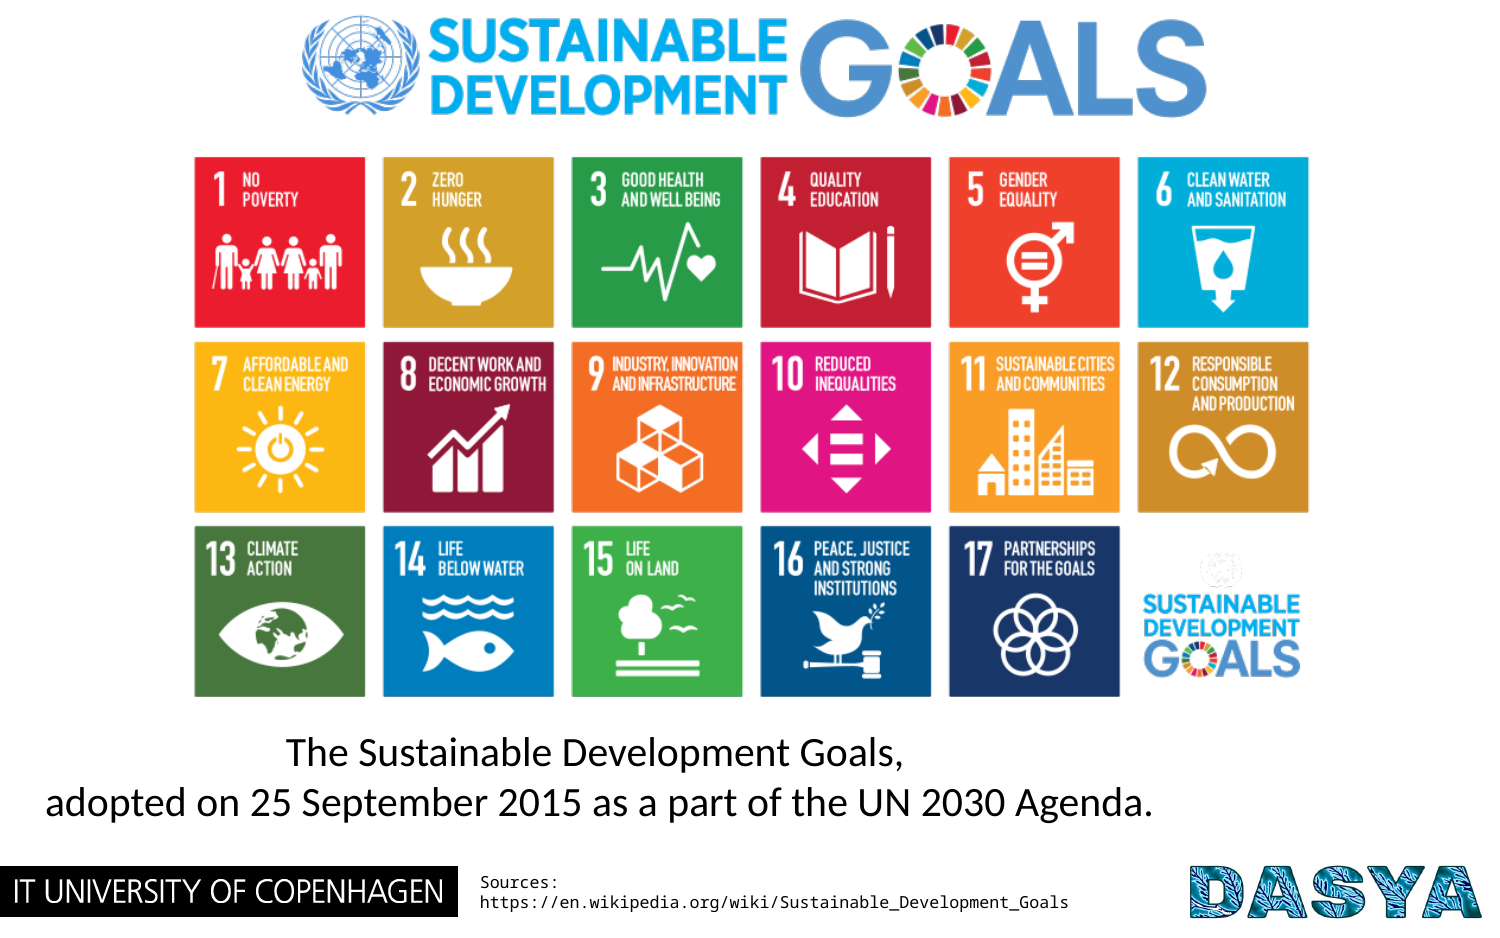

# The Sustainable Development Goals,
adopted on 25 September 2015 as a part of the UN 2030 Agenda.
Sources: https://en.wikipedia.org/wiki/Sustainable_Development_Goals